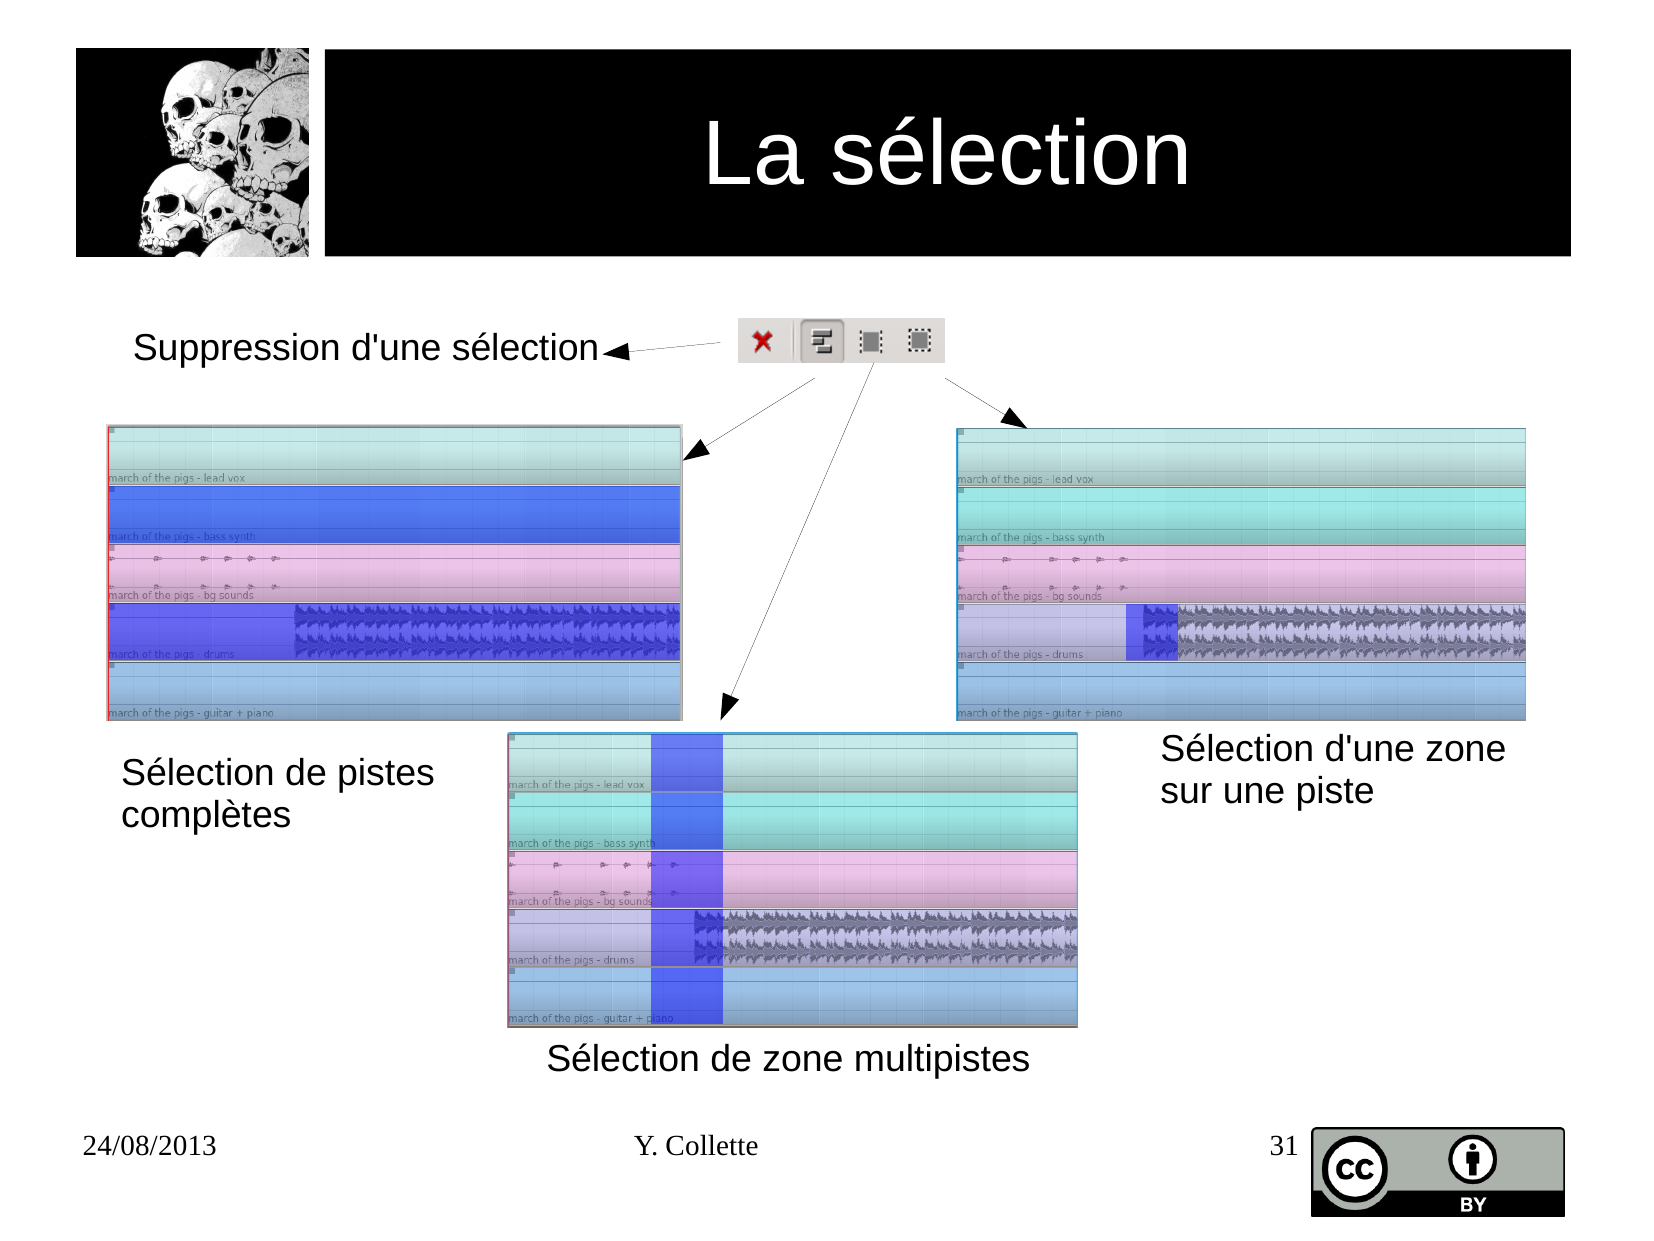

# La sélection
Suppression d'une sélection
Sélection d'une zone sur une piste
Sélection de pistes complètes
Sélection de zone multipistes
Y. Collette
31